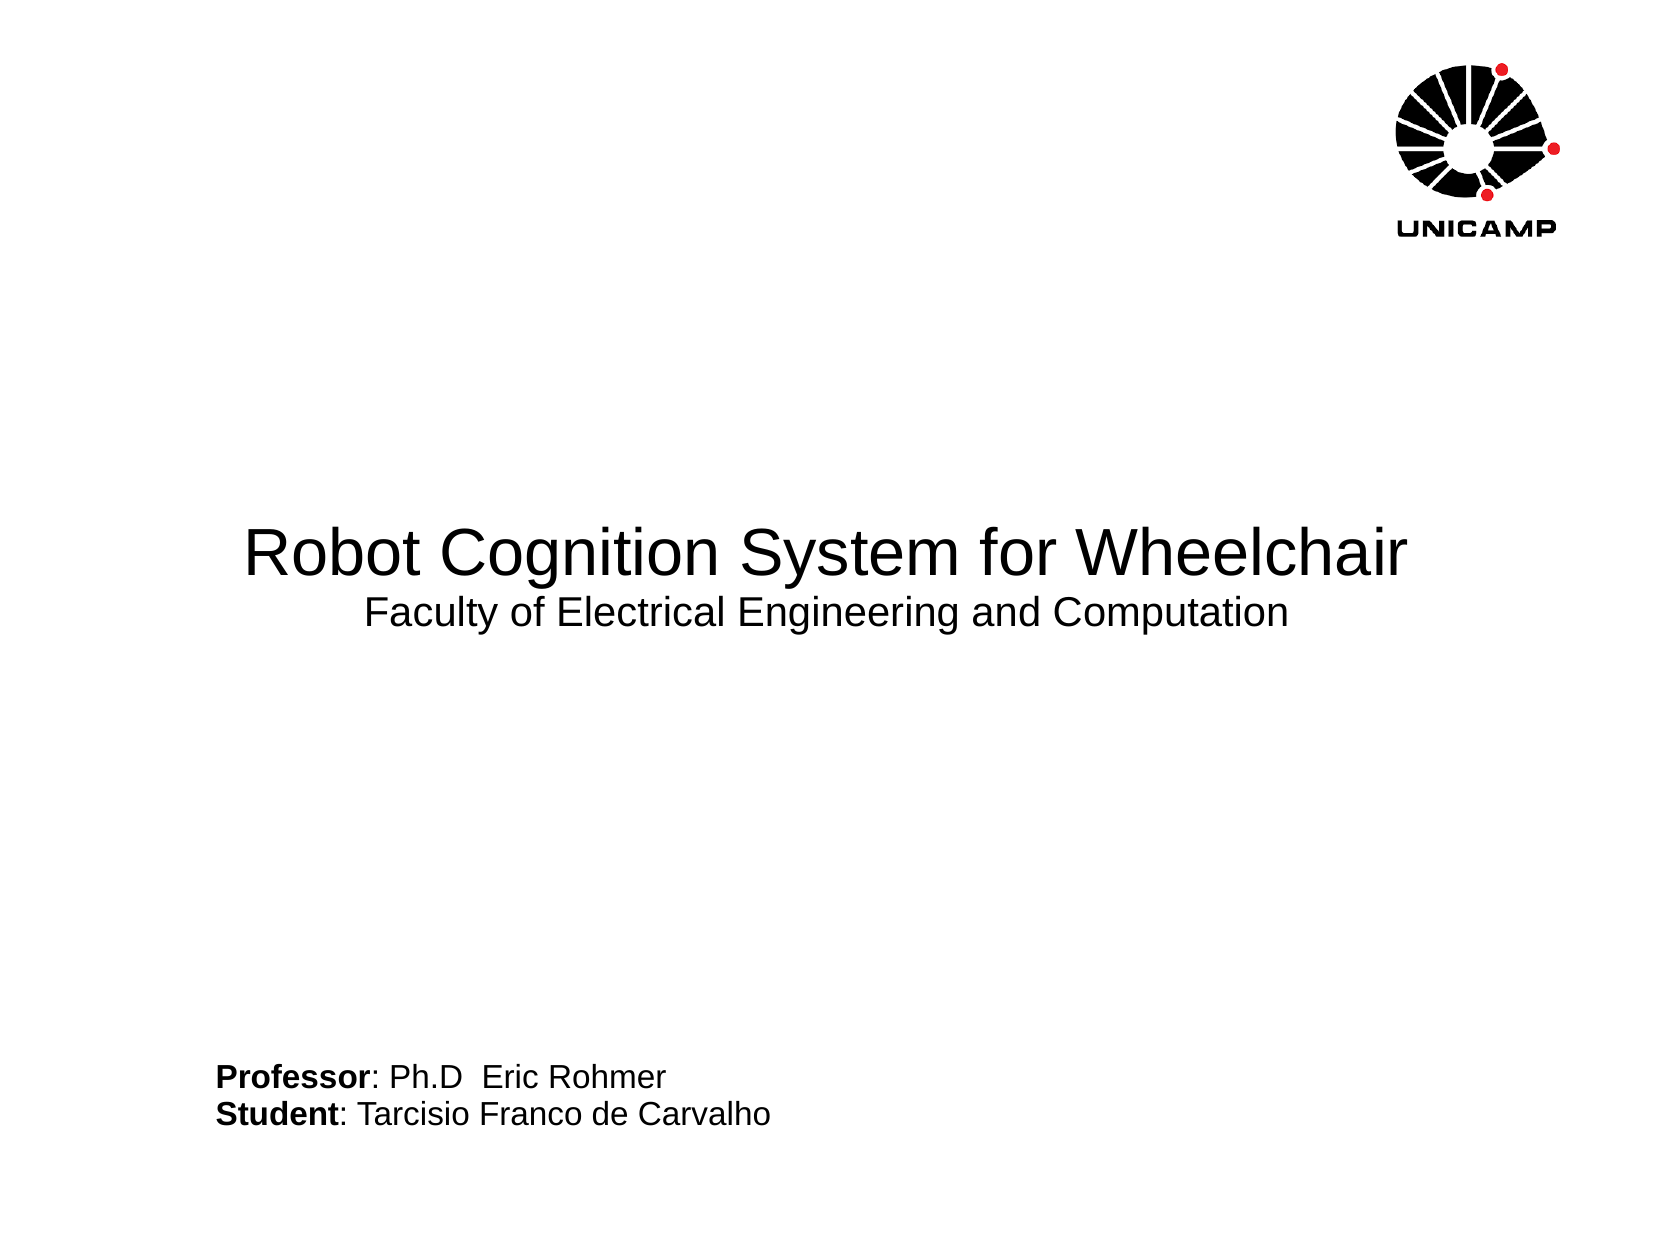

# Robot Cognition System for Wheelchair
Faculty of Electrical Engineering and Computation
Professor: Ph.D Eric Rohmer
Student: Tarcisio Franco de Carvalho